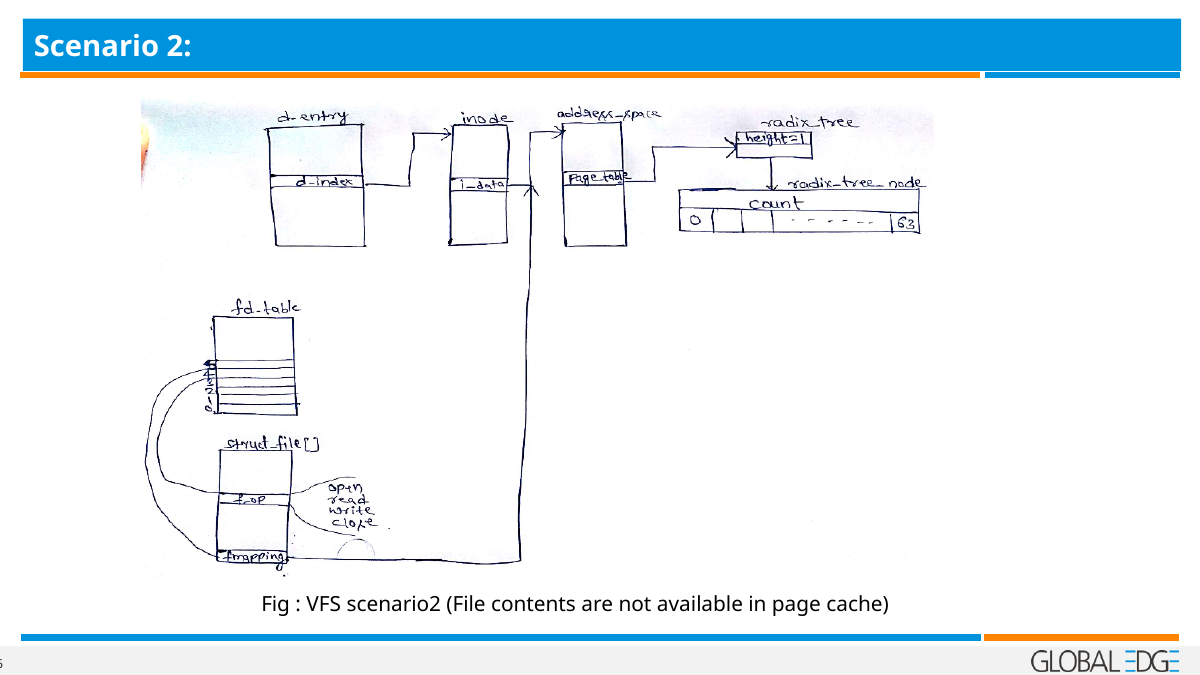

# Scenario 2:
Fig : VFS scenario2 (File contents are not available in page cache)